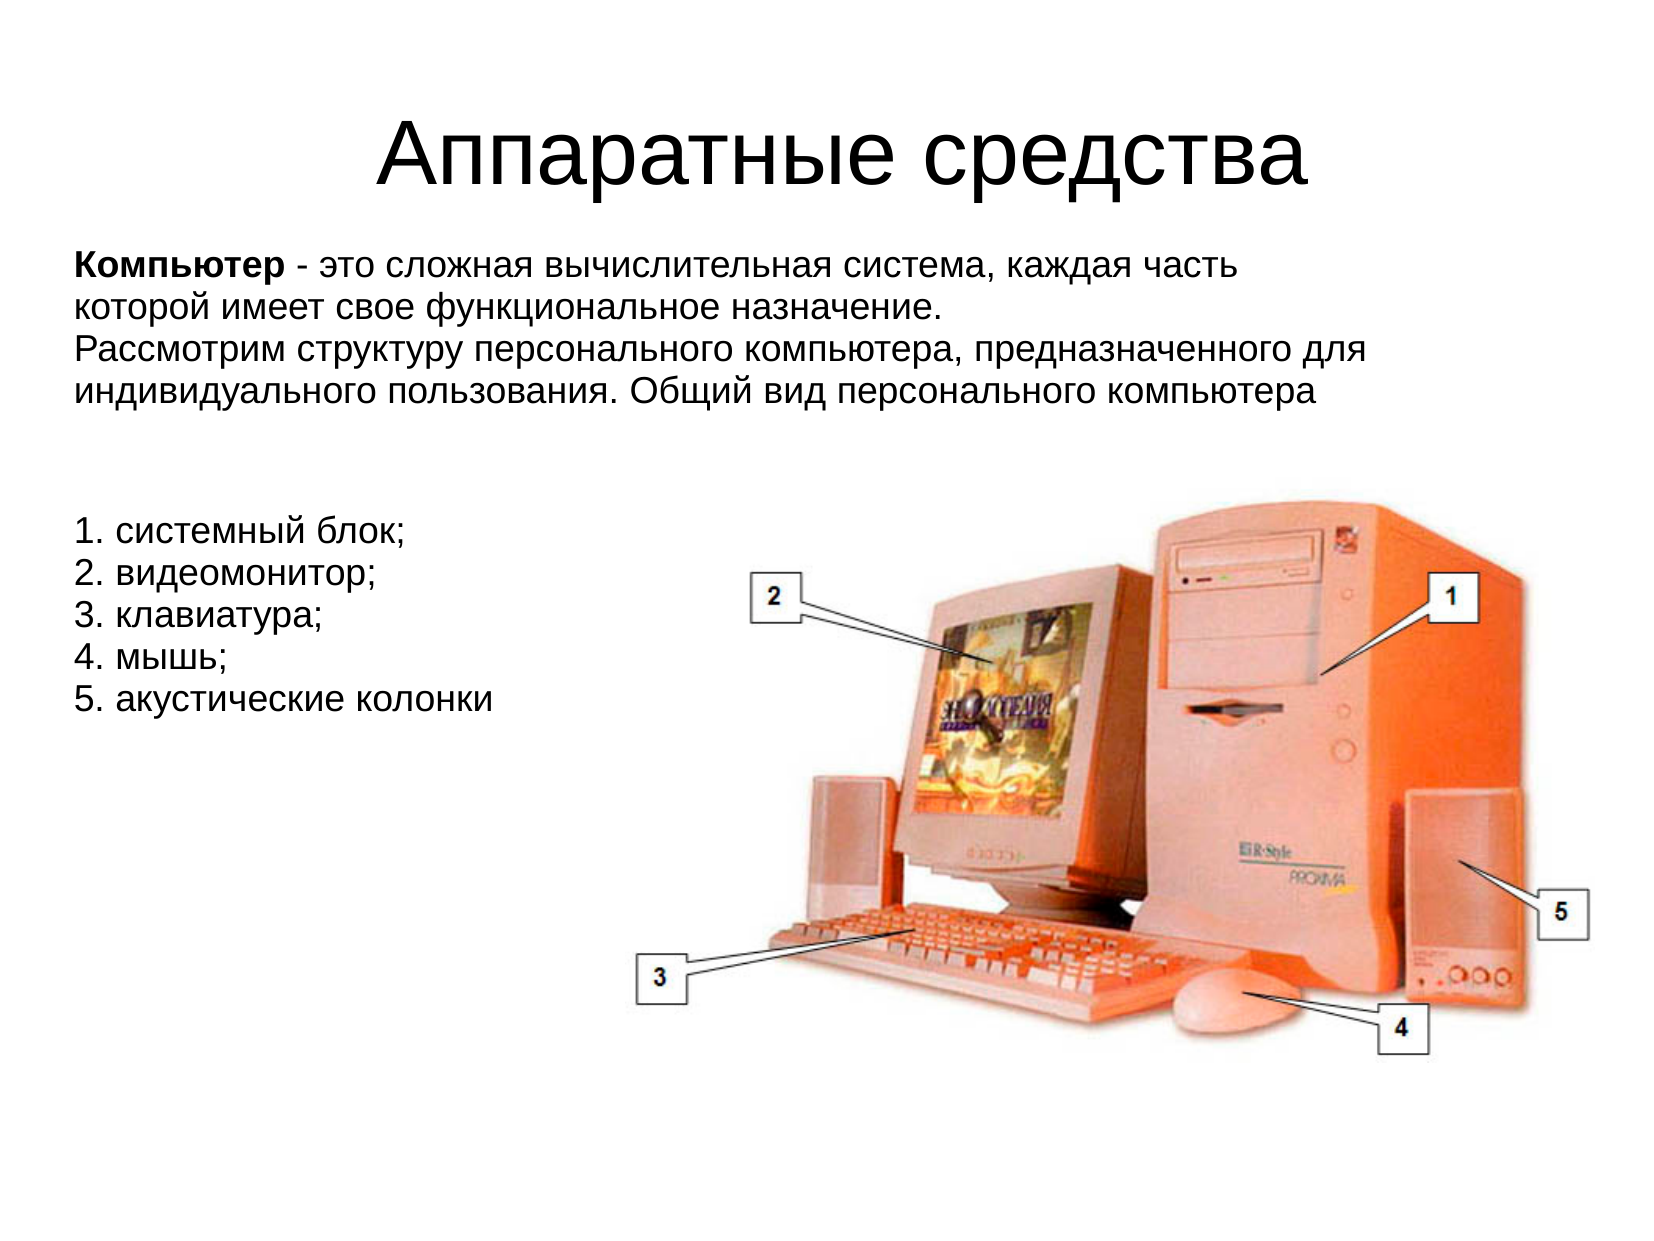

# Аппаратные средства
Компьютер - это сложная вычислительная система, каждая часть которой имеет свое функциональное назначение.
Рассмотрим структуру персонального компьютера, предназначенного для индивидуального пользования. Общий вид персонального компьютера
1. системный блок;
2. видеомонитор;
3. клавиатура;
4. мышь;
5. акустические колонки